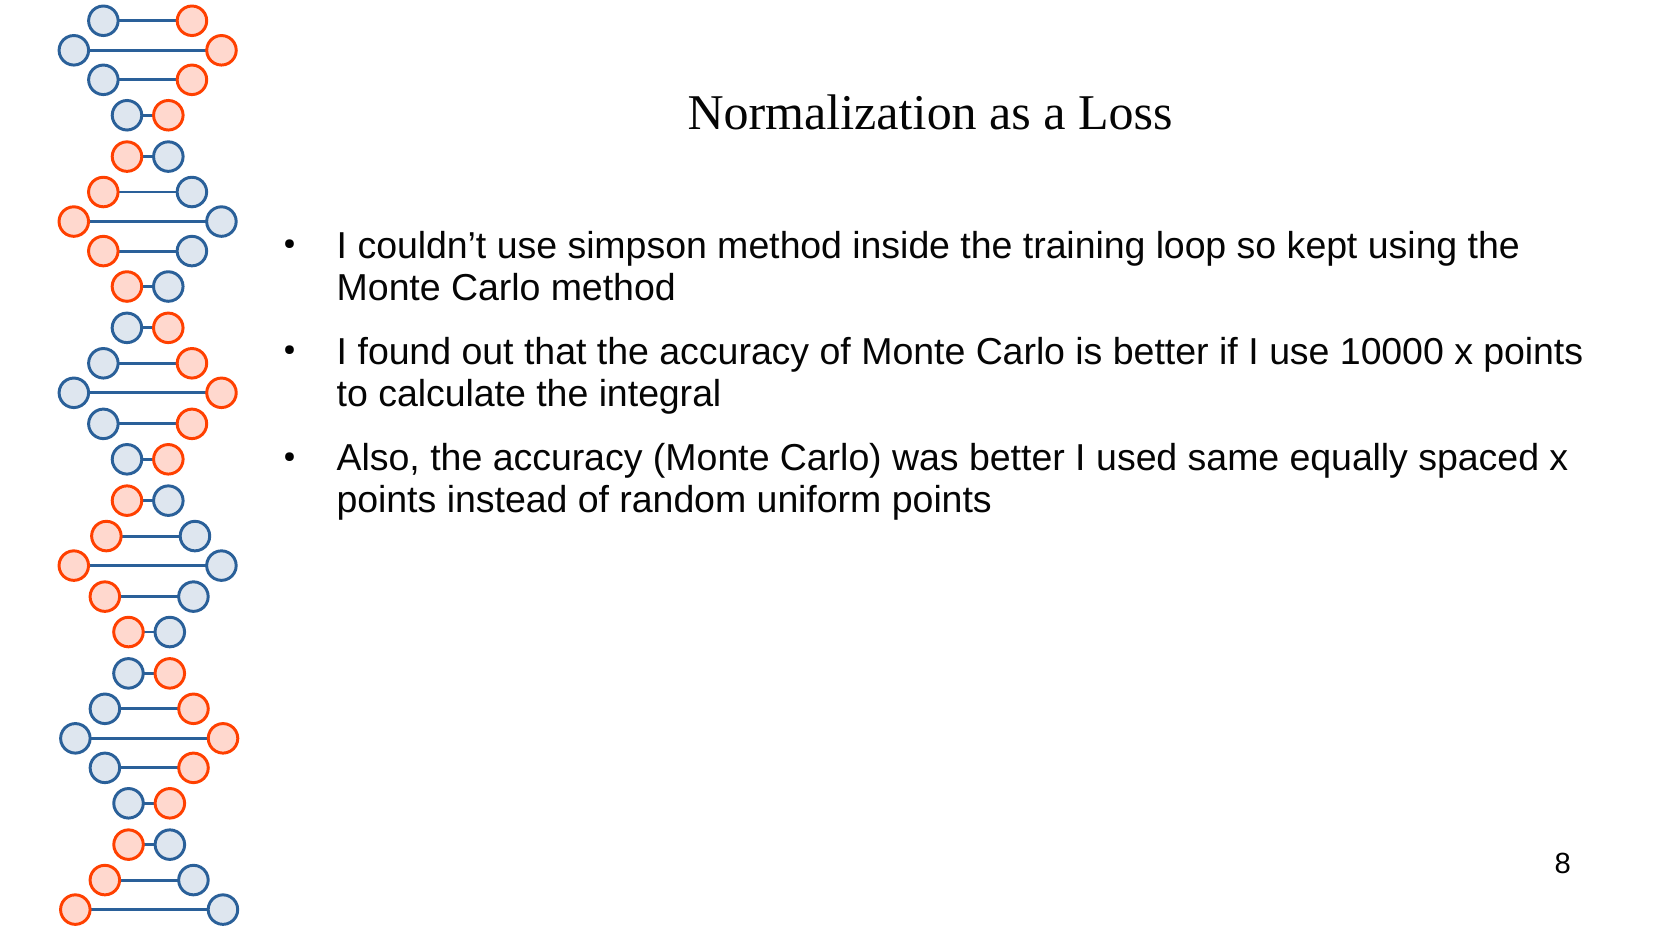

# Normalization as a Loss
I couldn’t use simpson method inside the training loop so kept using the Monte Carlo method
I found out that the accuracy of Monte Carlo is better if I use 10000 x points to calculate the integral
Also, the accuracy (Monte Carlo) was better I used same equally spaced x points instead of random uniform points
8